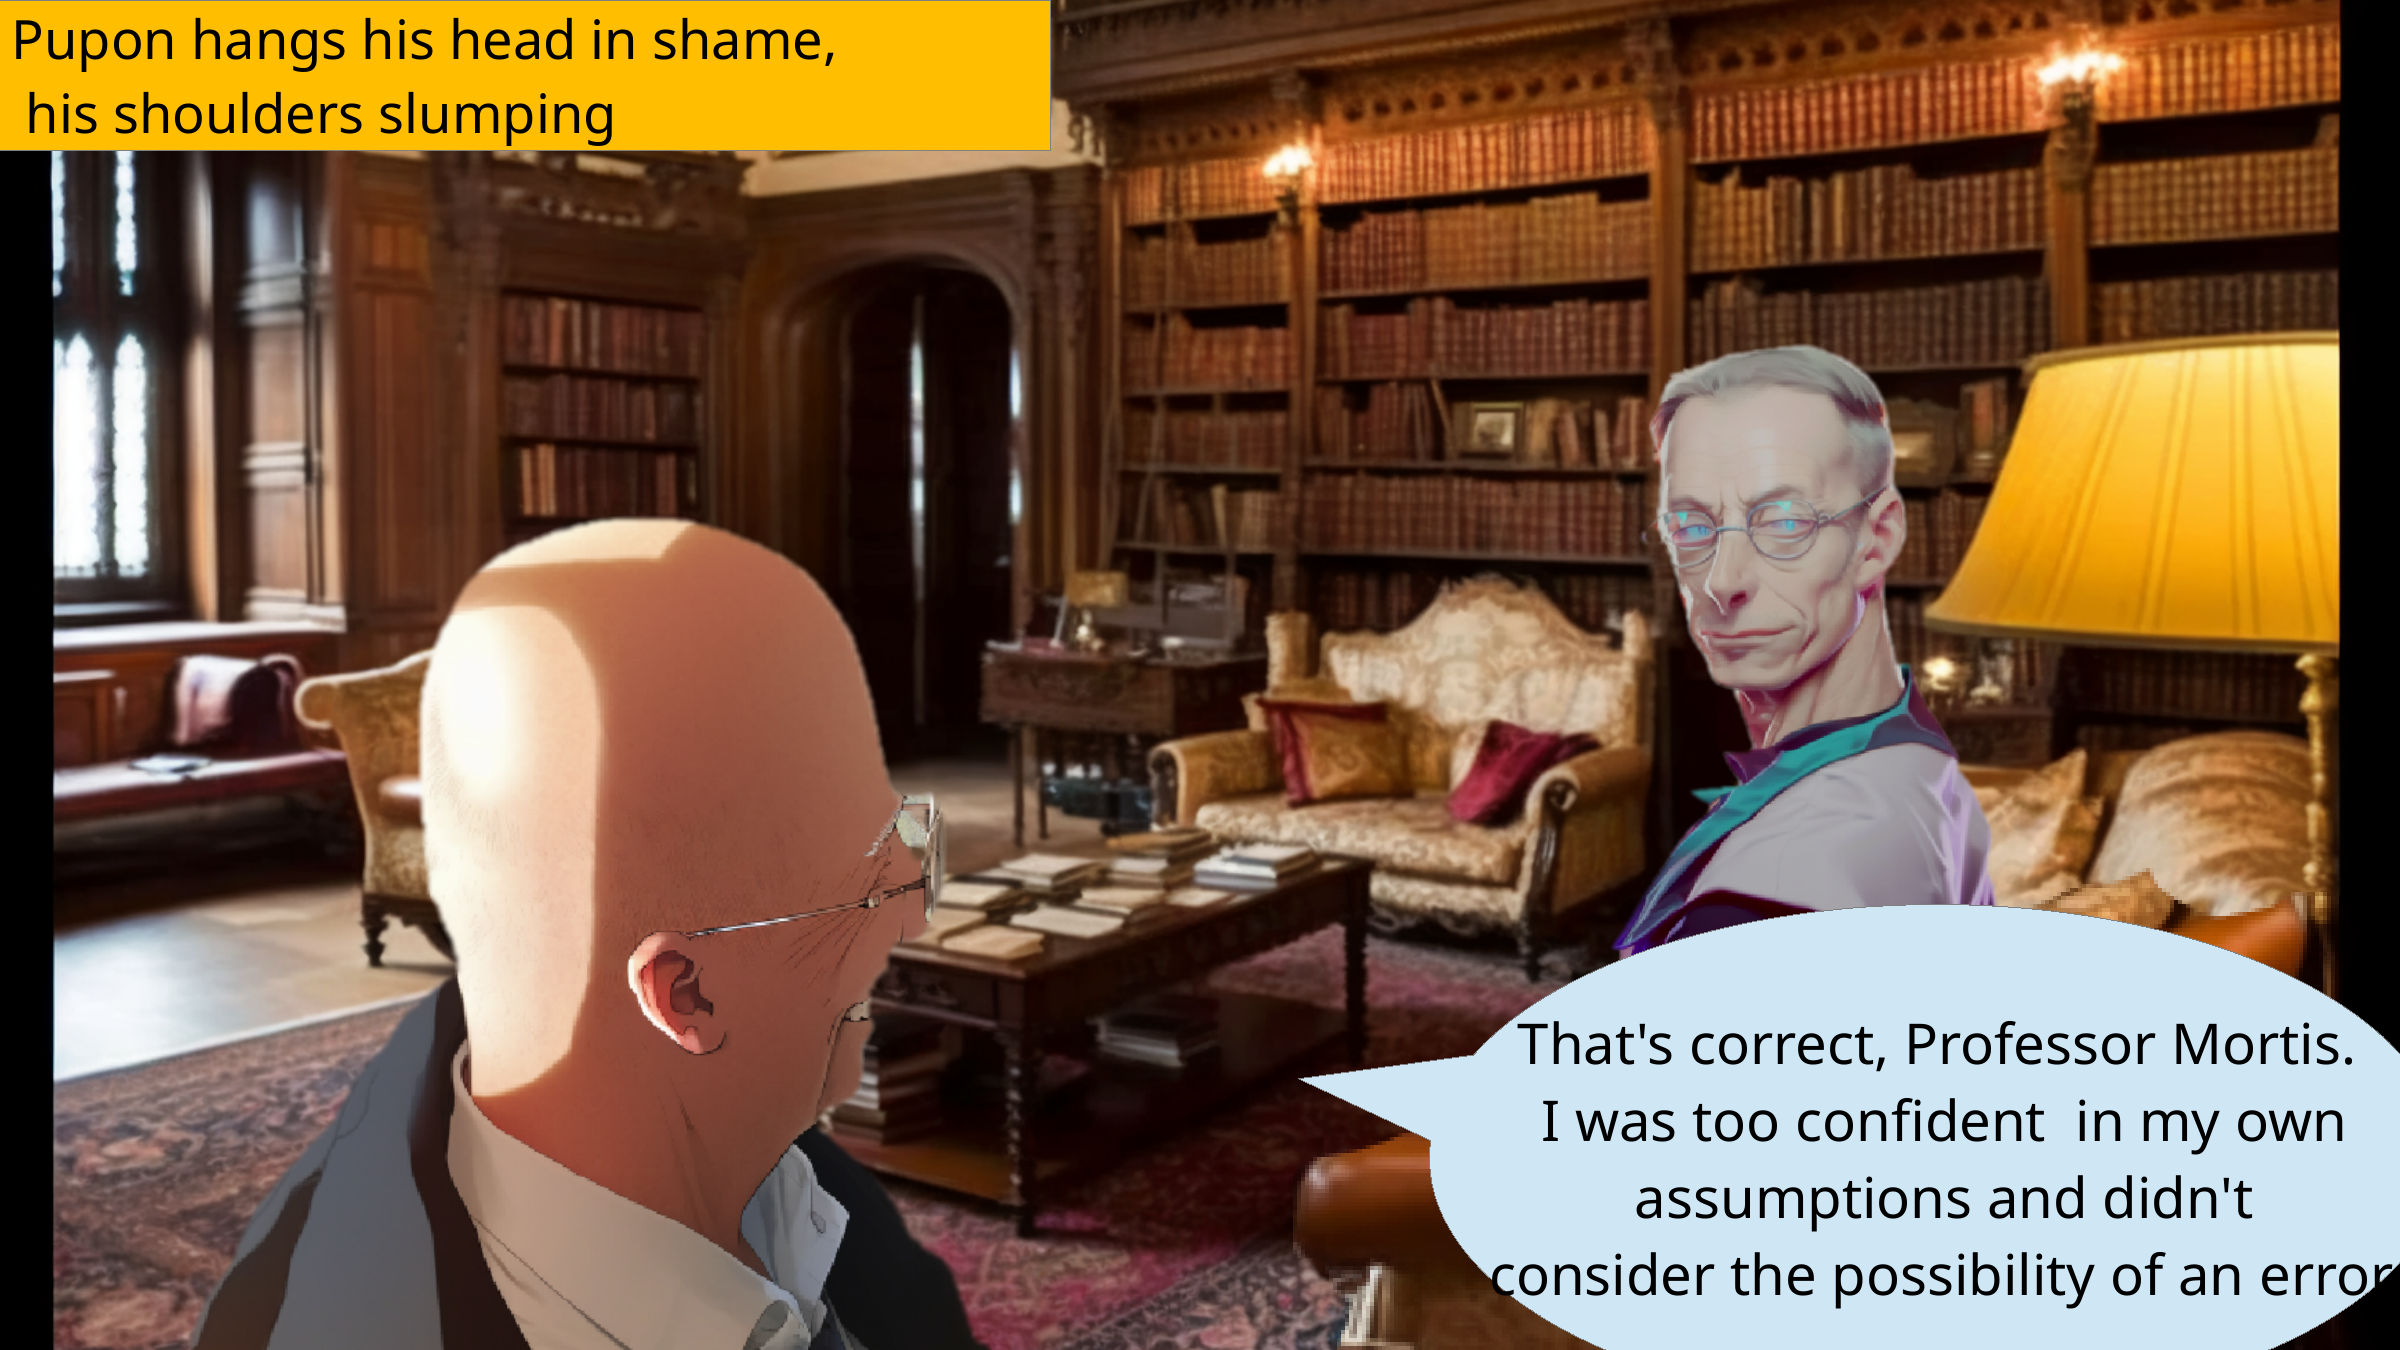

Pupon hangs his head in shame,
 his shoulders slumping
That's correct, Professor Mortis.
 I was too confident in my own
 assumptions and didn't
 consider the possibility of an error.